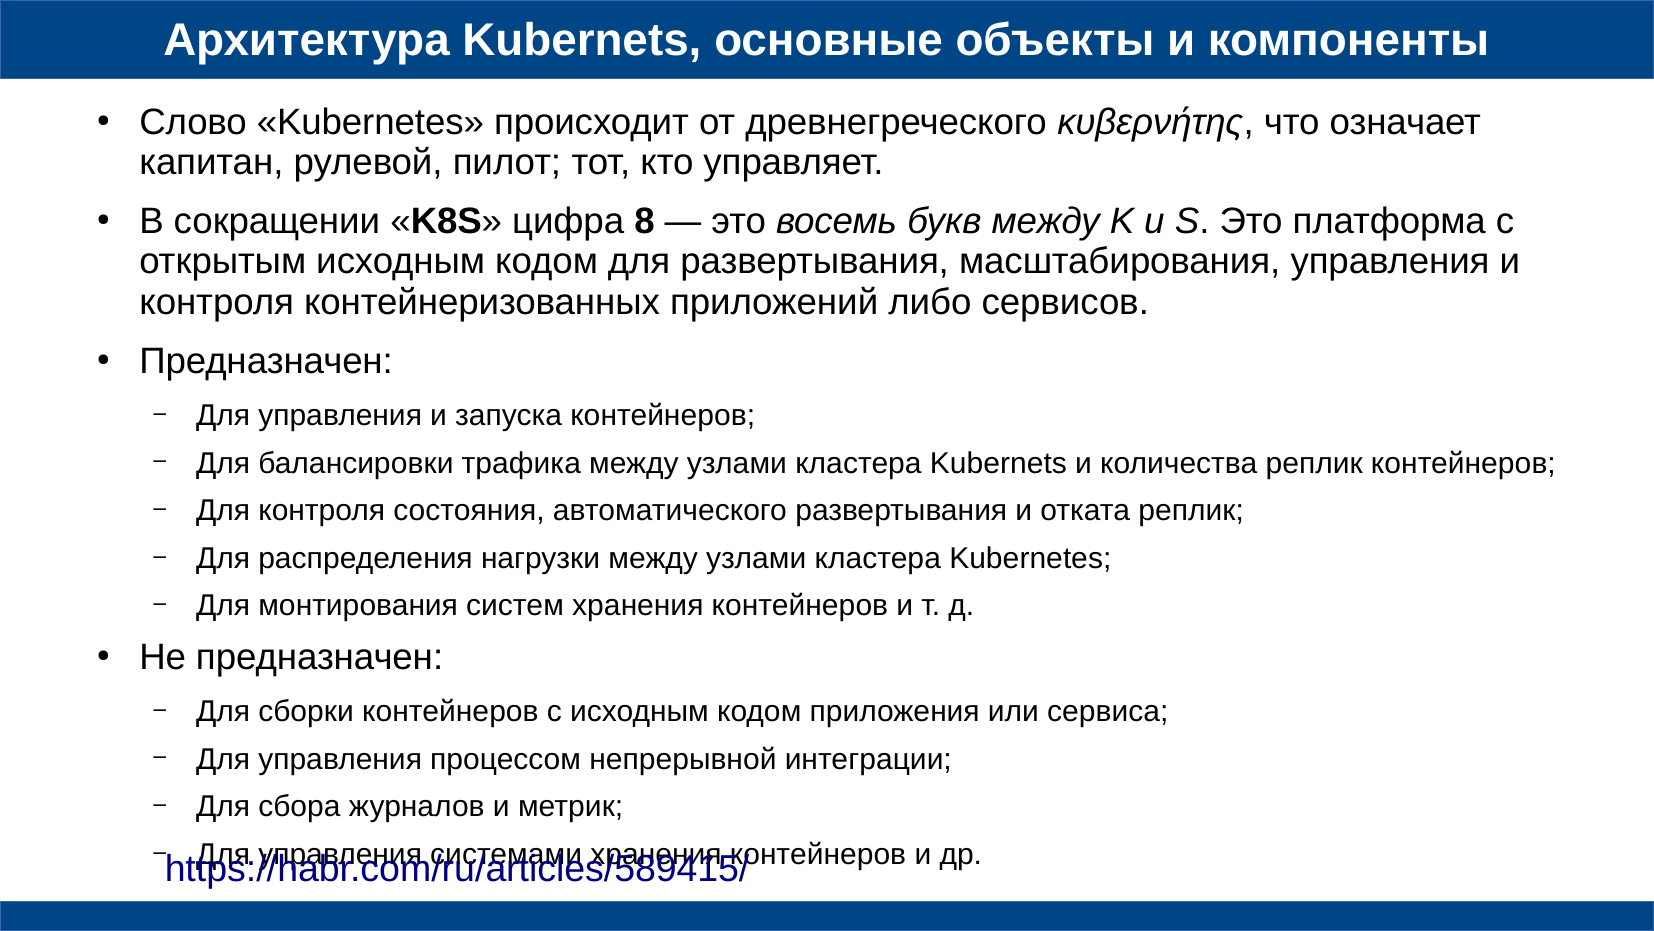

# Архитектура Kubernets, основные объекты и компоненты
Слово «Kubernetes» происходит от древнегреческого κυβερνήτης, что означает капитан, рулевой, пилот; тот, кто управляет.
В сокращении «K8S» цифра 8 — это восемь букв между K и S. Это платформа с открытым исходным кодом для развертывания, масштабирования, управления и контроля контейнеризованных приложений либо сервисов.
Предназначен:
Для управления и запуска контейнеров;
Для балансировки трафика между узлами кластера Kubernets и количества реплик контейнеров;
Для контроля состояния, автоматического развертывания и отката реплик;
Для распределения нагрузки между узлами кластера Kubernetes;
Для монтирования систем хранения контейнеров и т. д.
Не предназначен:
Для сборки контейнеров с исходным кодом приложения или сервиса;
Для управления процессом непрерывной интеграции;
Для сбора журналов и метрик;
Для управления системами хранения контейнеров и др.
https://habr.com/ru/articles/589415/